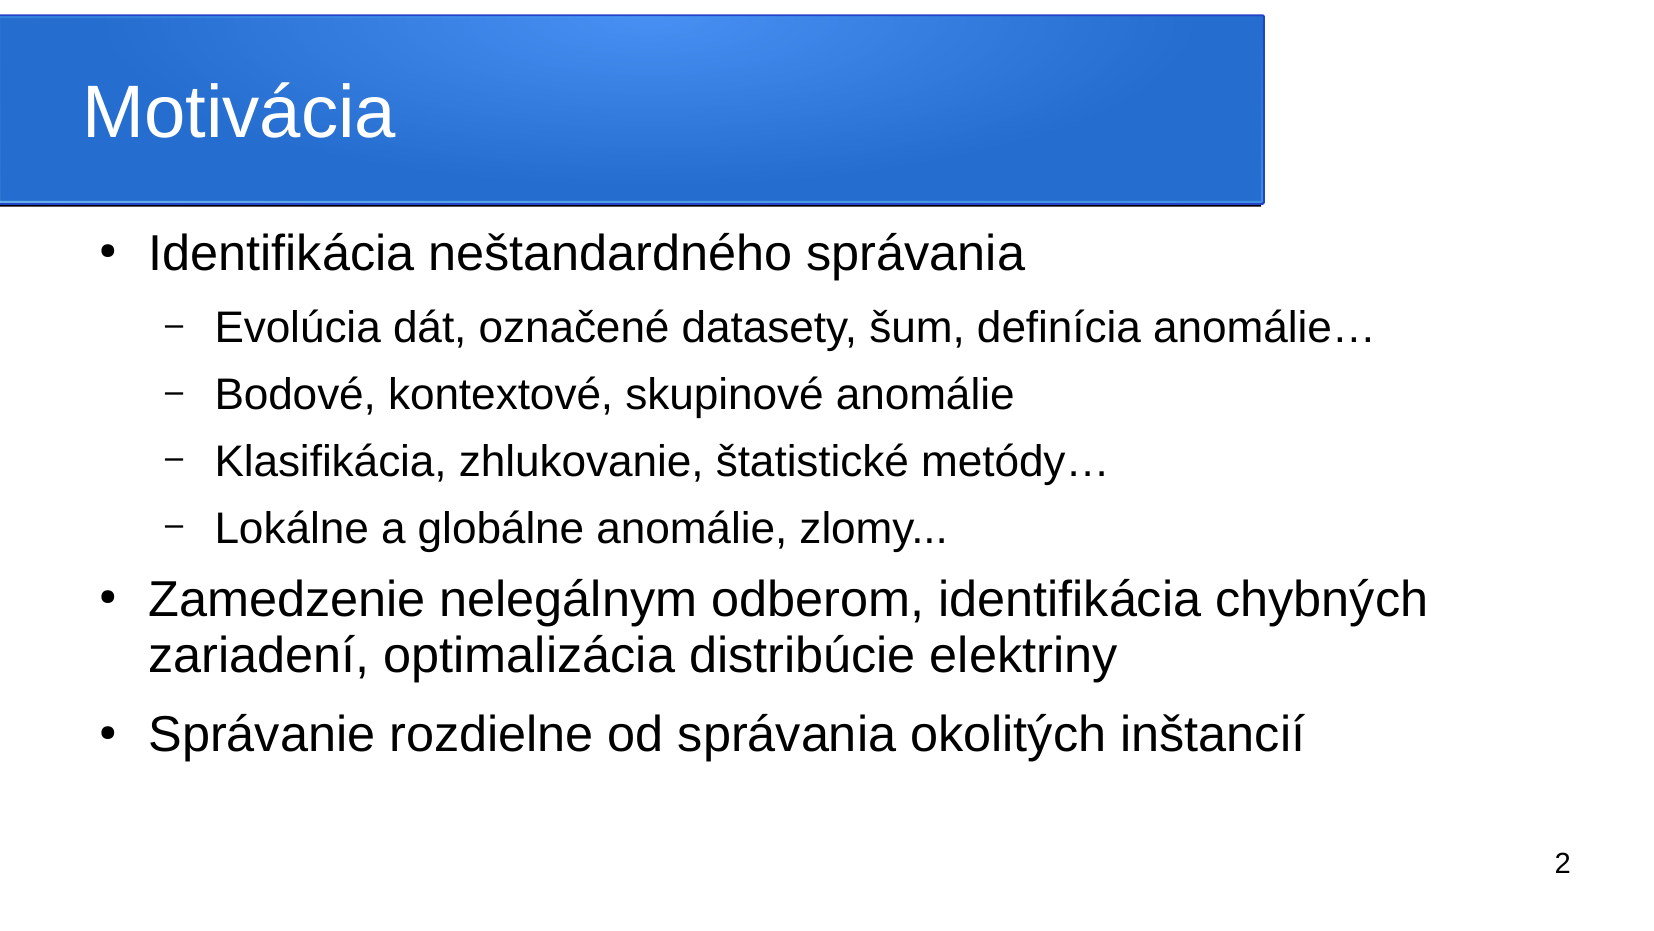

# Motivácia
Identifikácia neštandardného správania
Evolúcia dát, označené datasety, šum, definícia anomálie…
Bodové, kontextové, skupinové anomálie
Klasifikácia, zhlukovanie, štatistické metódy…
Lokálne a globálne anomálie, zlomy...
Zamedzenie nelegálnym odberom, identifikácia chybných zariadení, optimalizácia distribúcie elektriny
Správanie rozdielne od správania okolitých inštancií
2